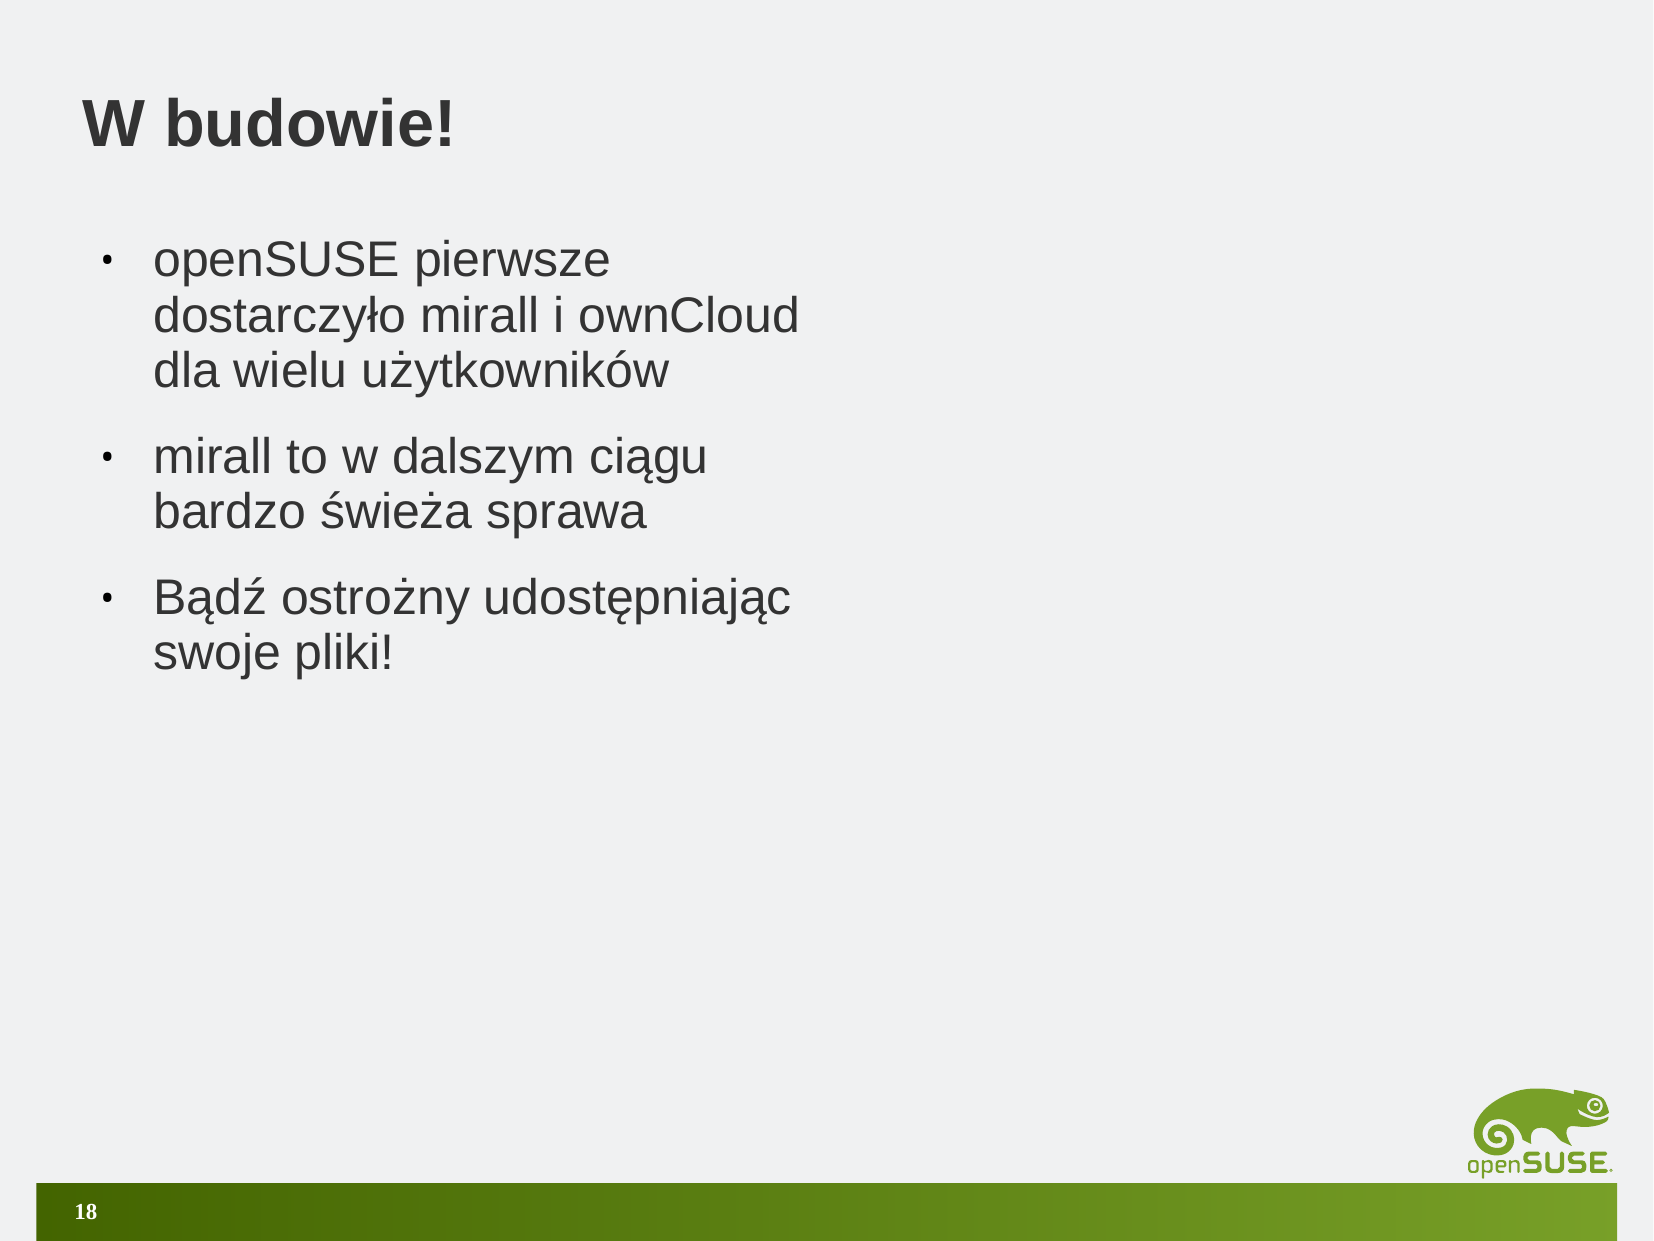

# W budowie!
openSUSE pierwsze dostarczyło mirall i ownCloud dla wielu użytkowników
mirall to w dalszym ciągu bardzo świeża sprawa
Bądź ostrożny udostępniając swoje pliki!
18